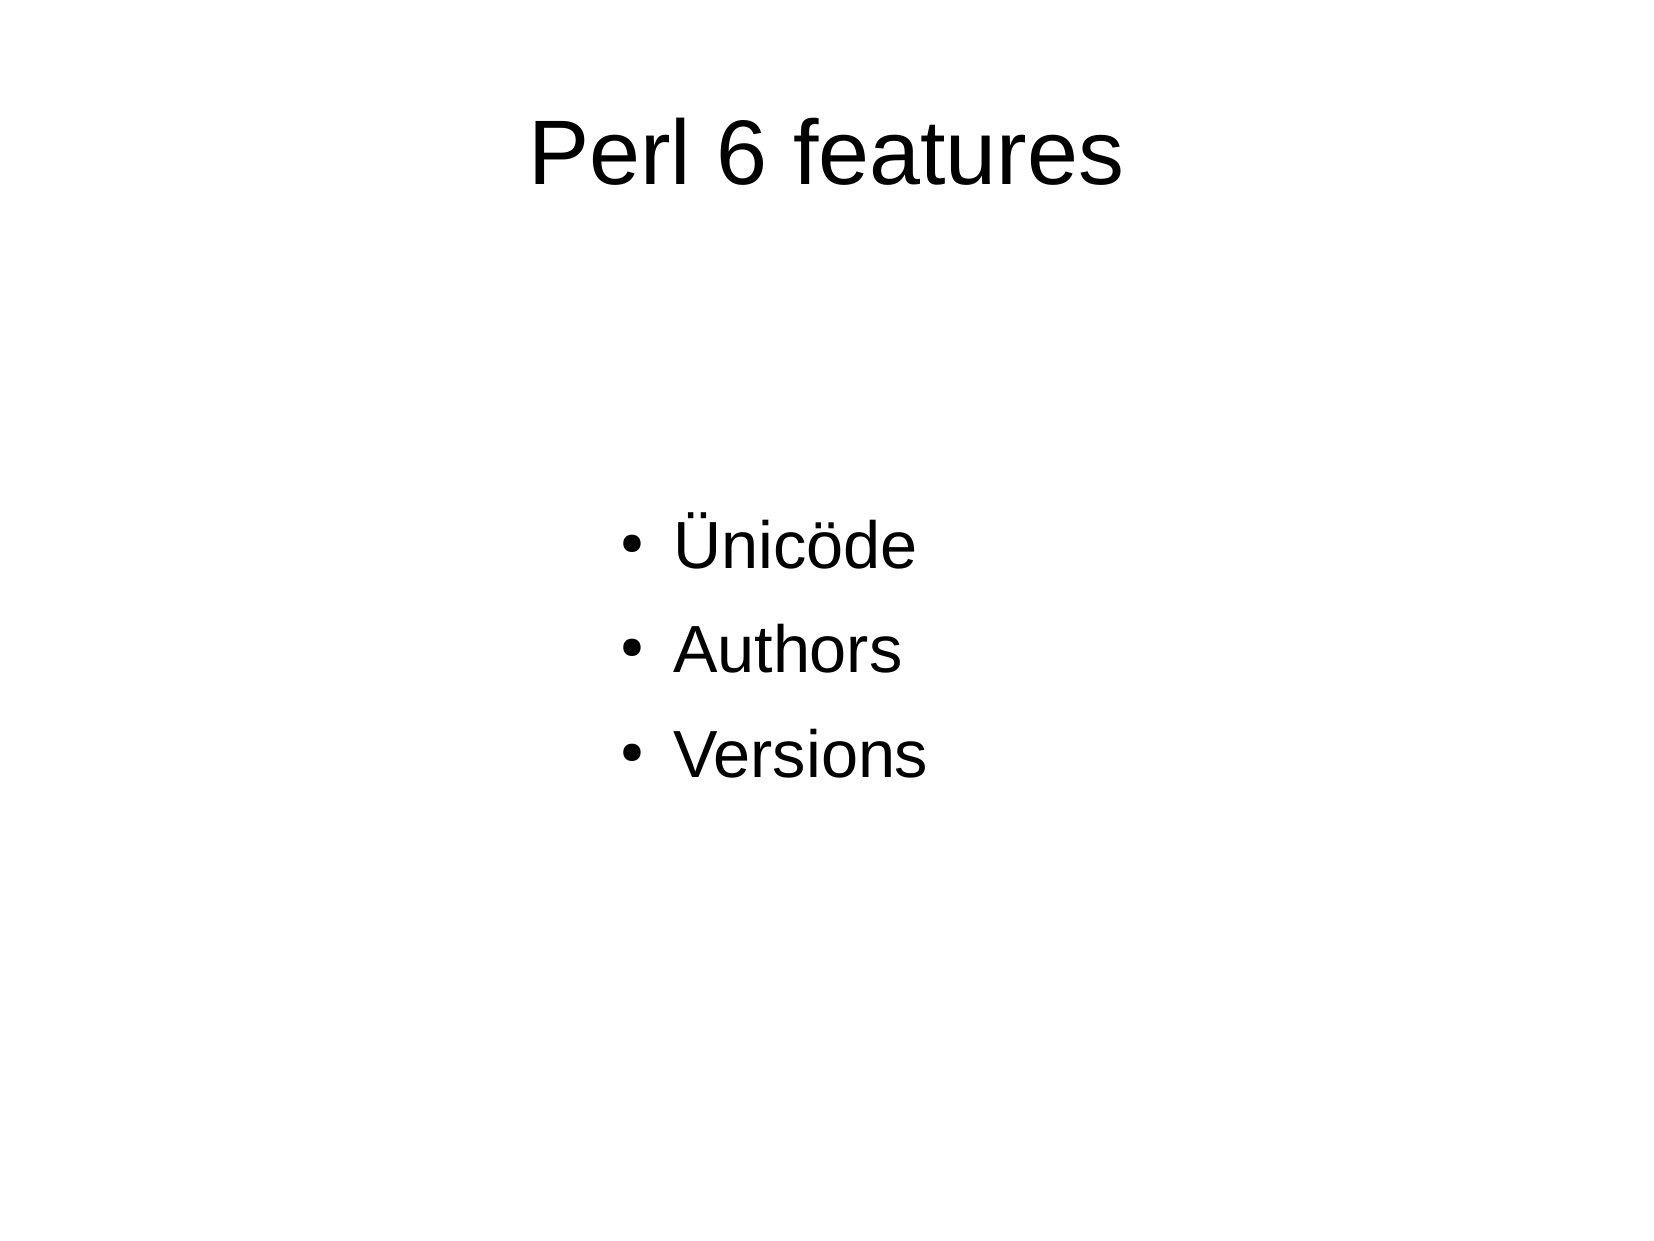

# Perl 6 features
Ünicöde
Authors
Versions